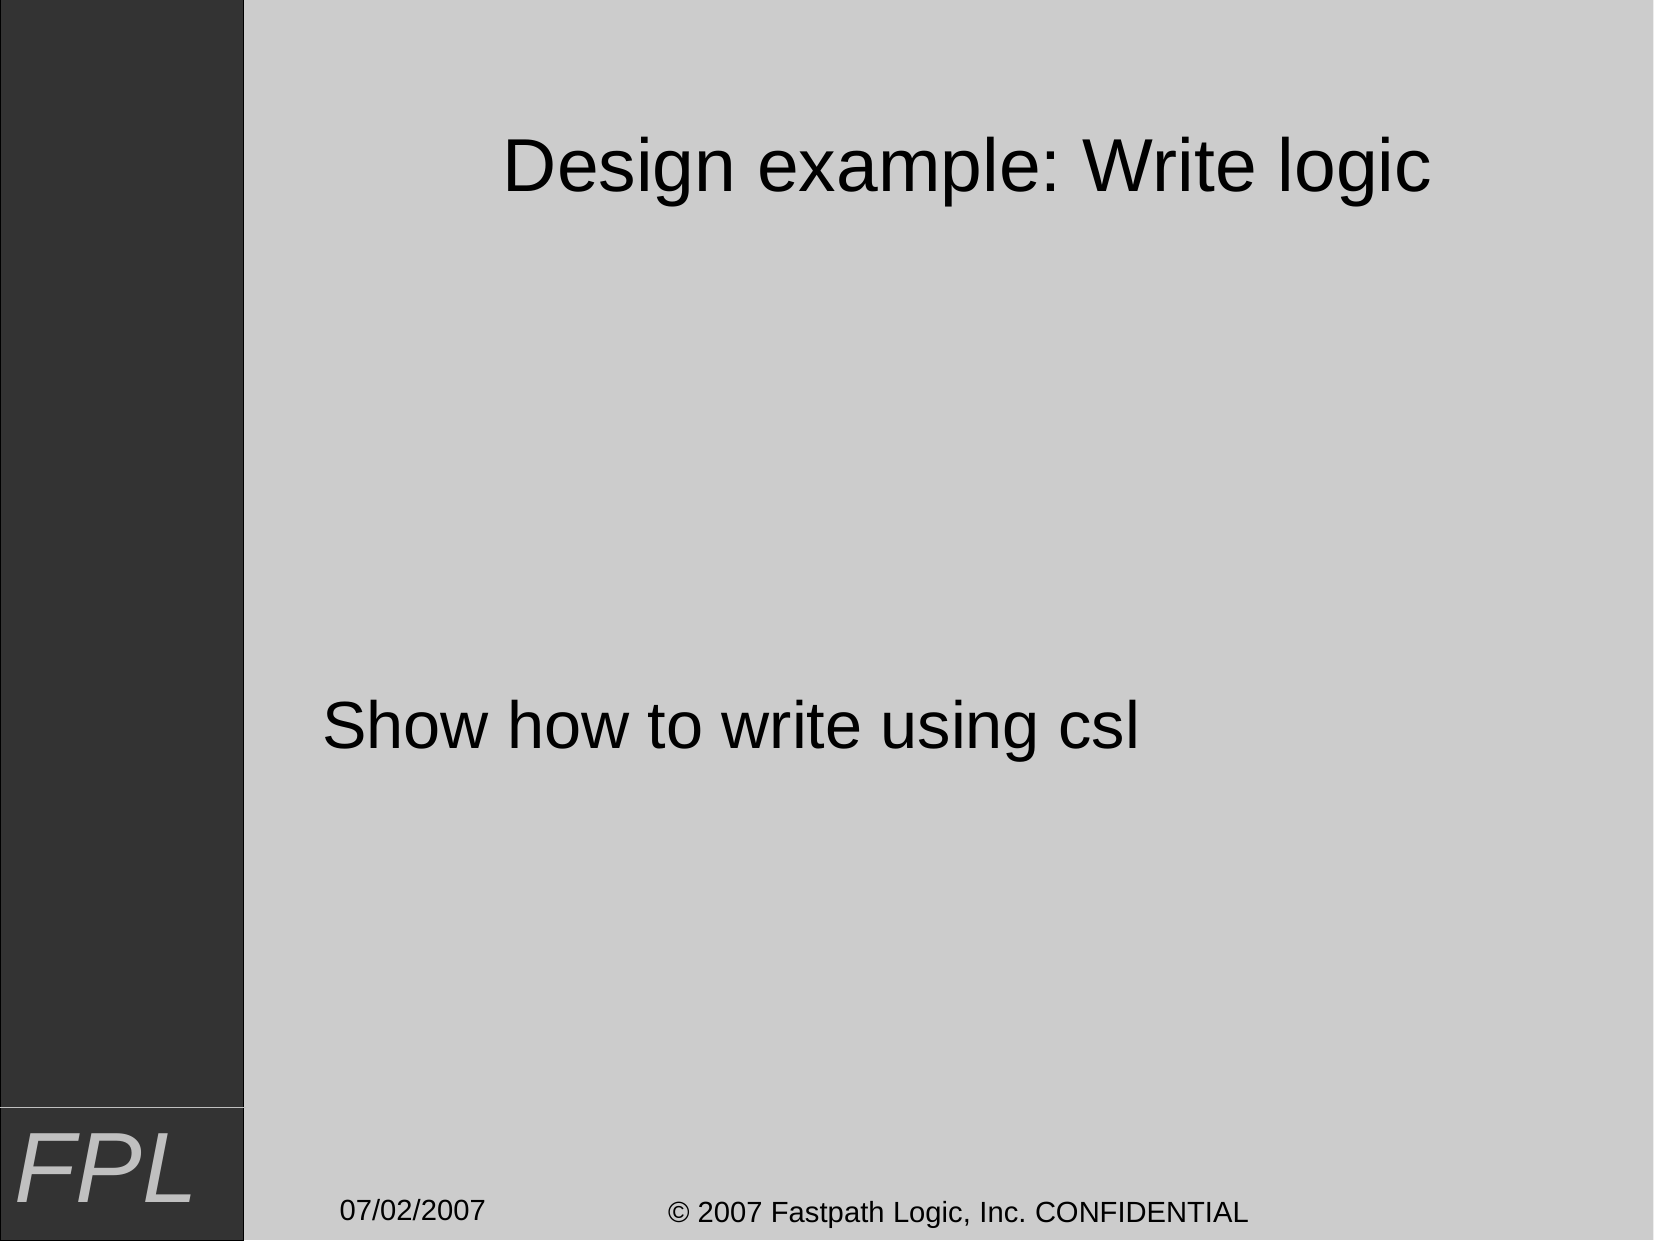

# Design example: Write logic
Show how to write using csl
07/02/2007
© 2007 FASTPATH LOGIC INC.